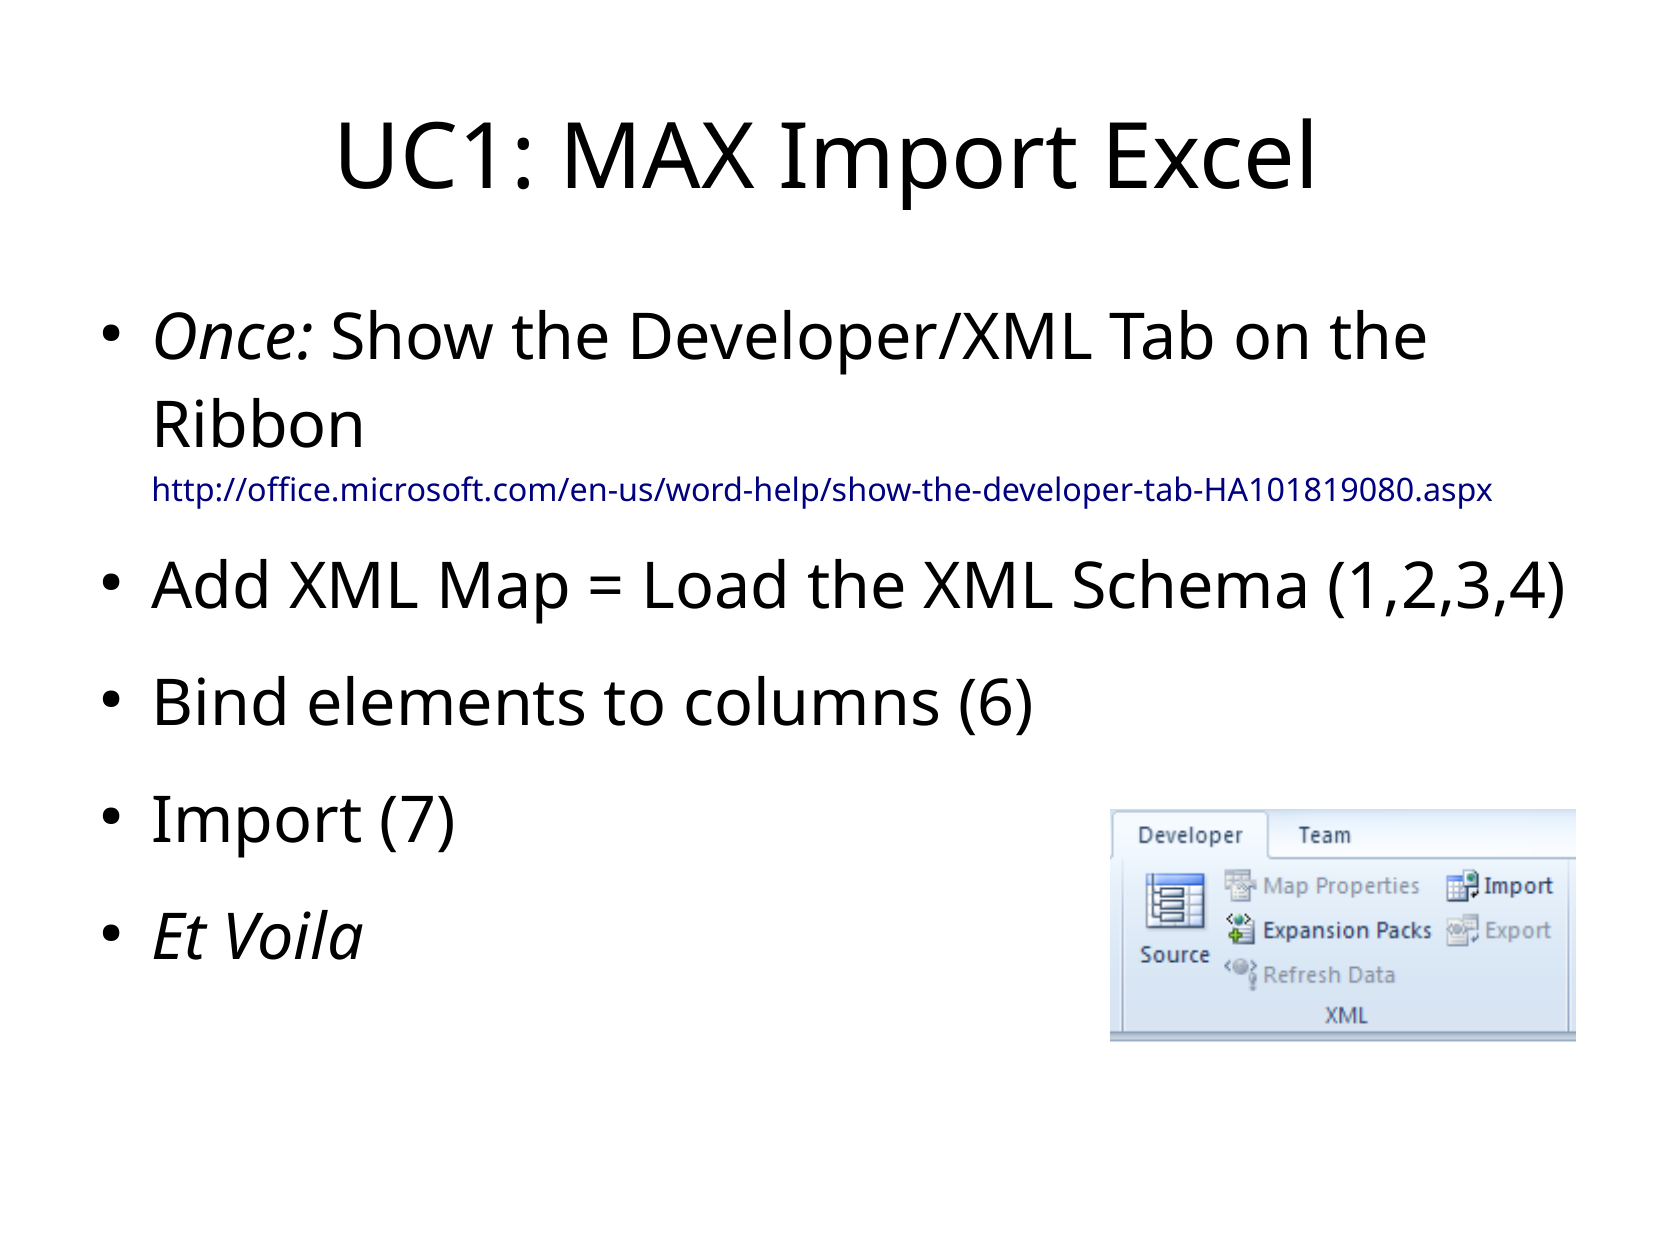

# UC1: MAX Import Excel
Once: Show the Developer/XML Tab on the Ribbon
http://office.microsoft.com/en-us/word-help/show-the-developer-tab-HA101819080.aspx
Add XML Map = Load the XML Schema (1,2,3,4)
Bind elements to columns (6)
Import (7)
Et Voila